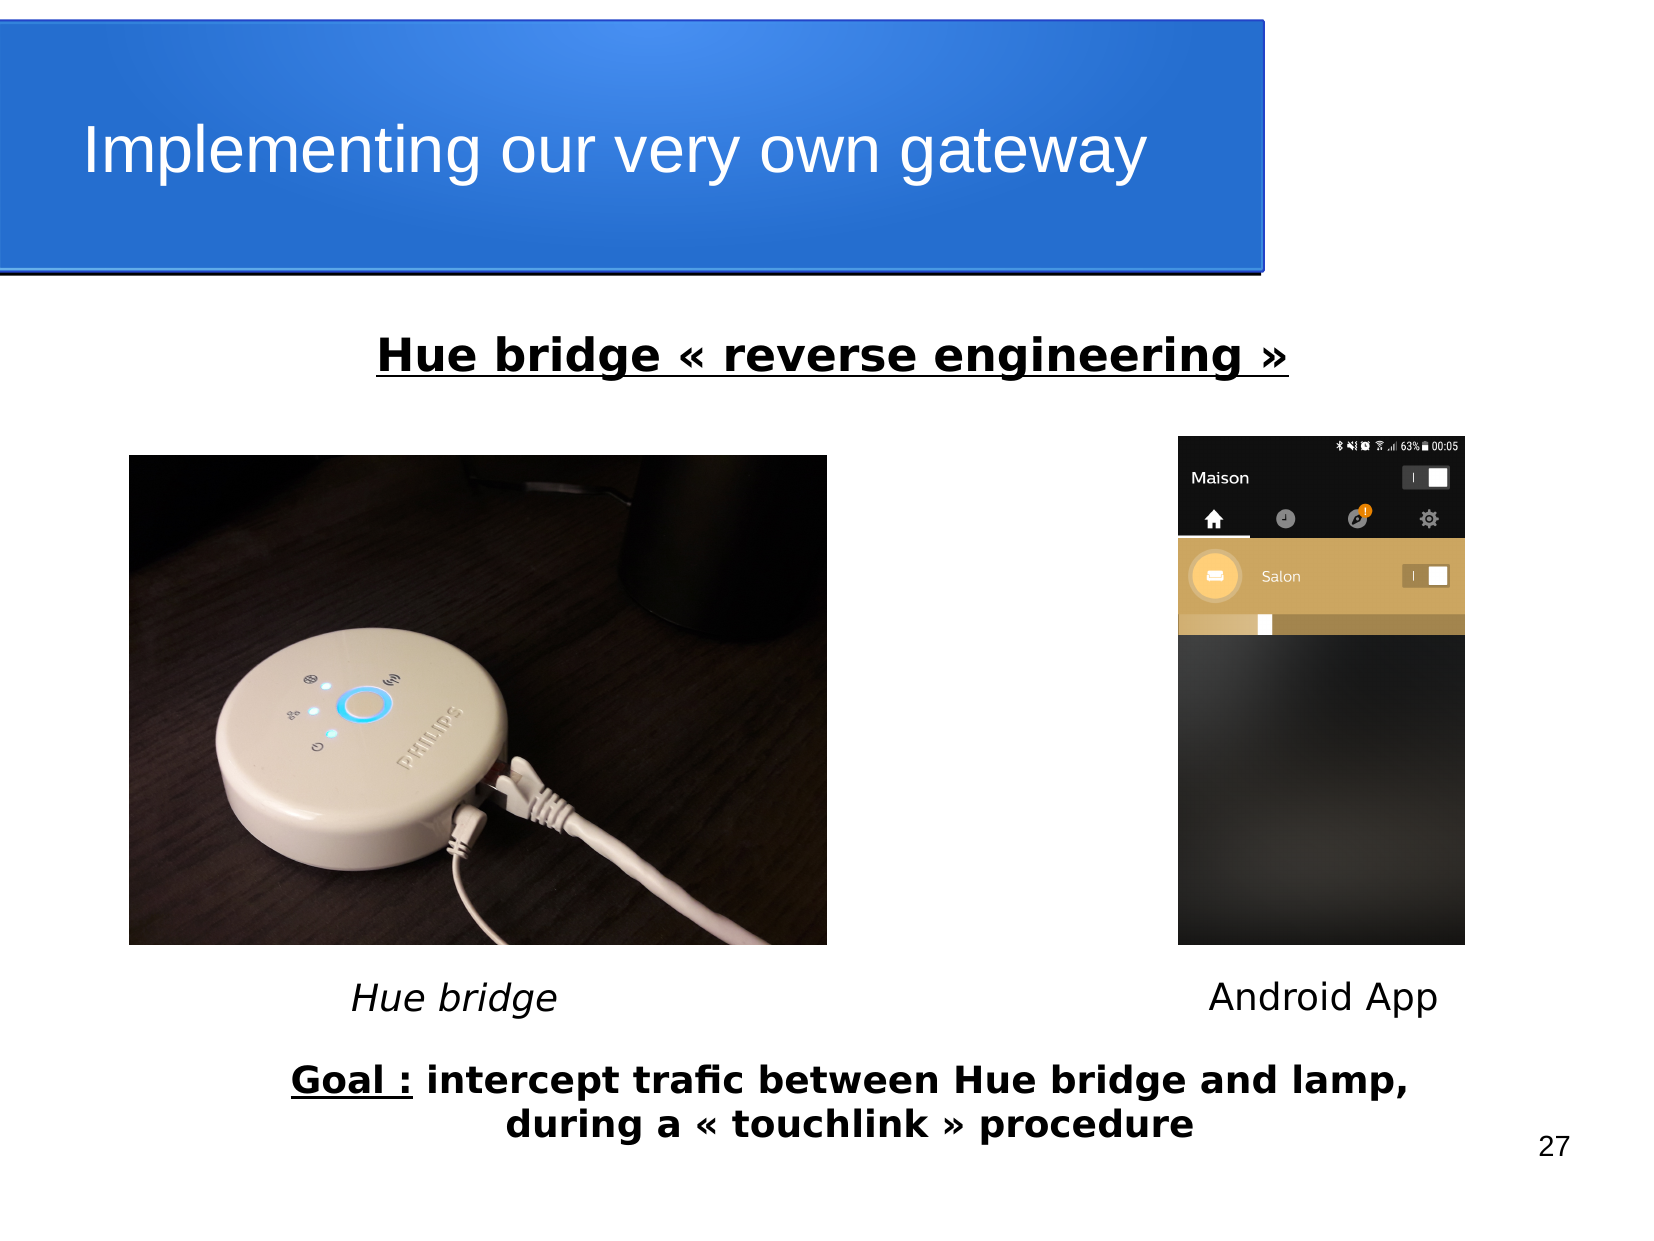

# Implementing our very own gateway
Hue bridge « reverse engineering »
Android App
Hue bridge
Goal : intercept trafic between Hue bridge and lamp,
during a « touchlink » procedure
27